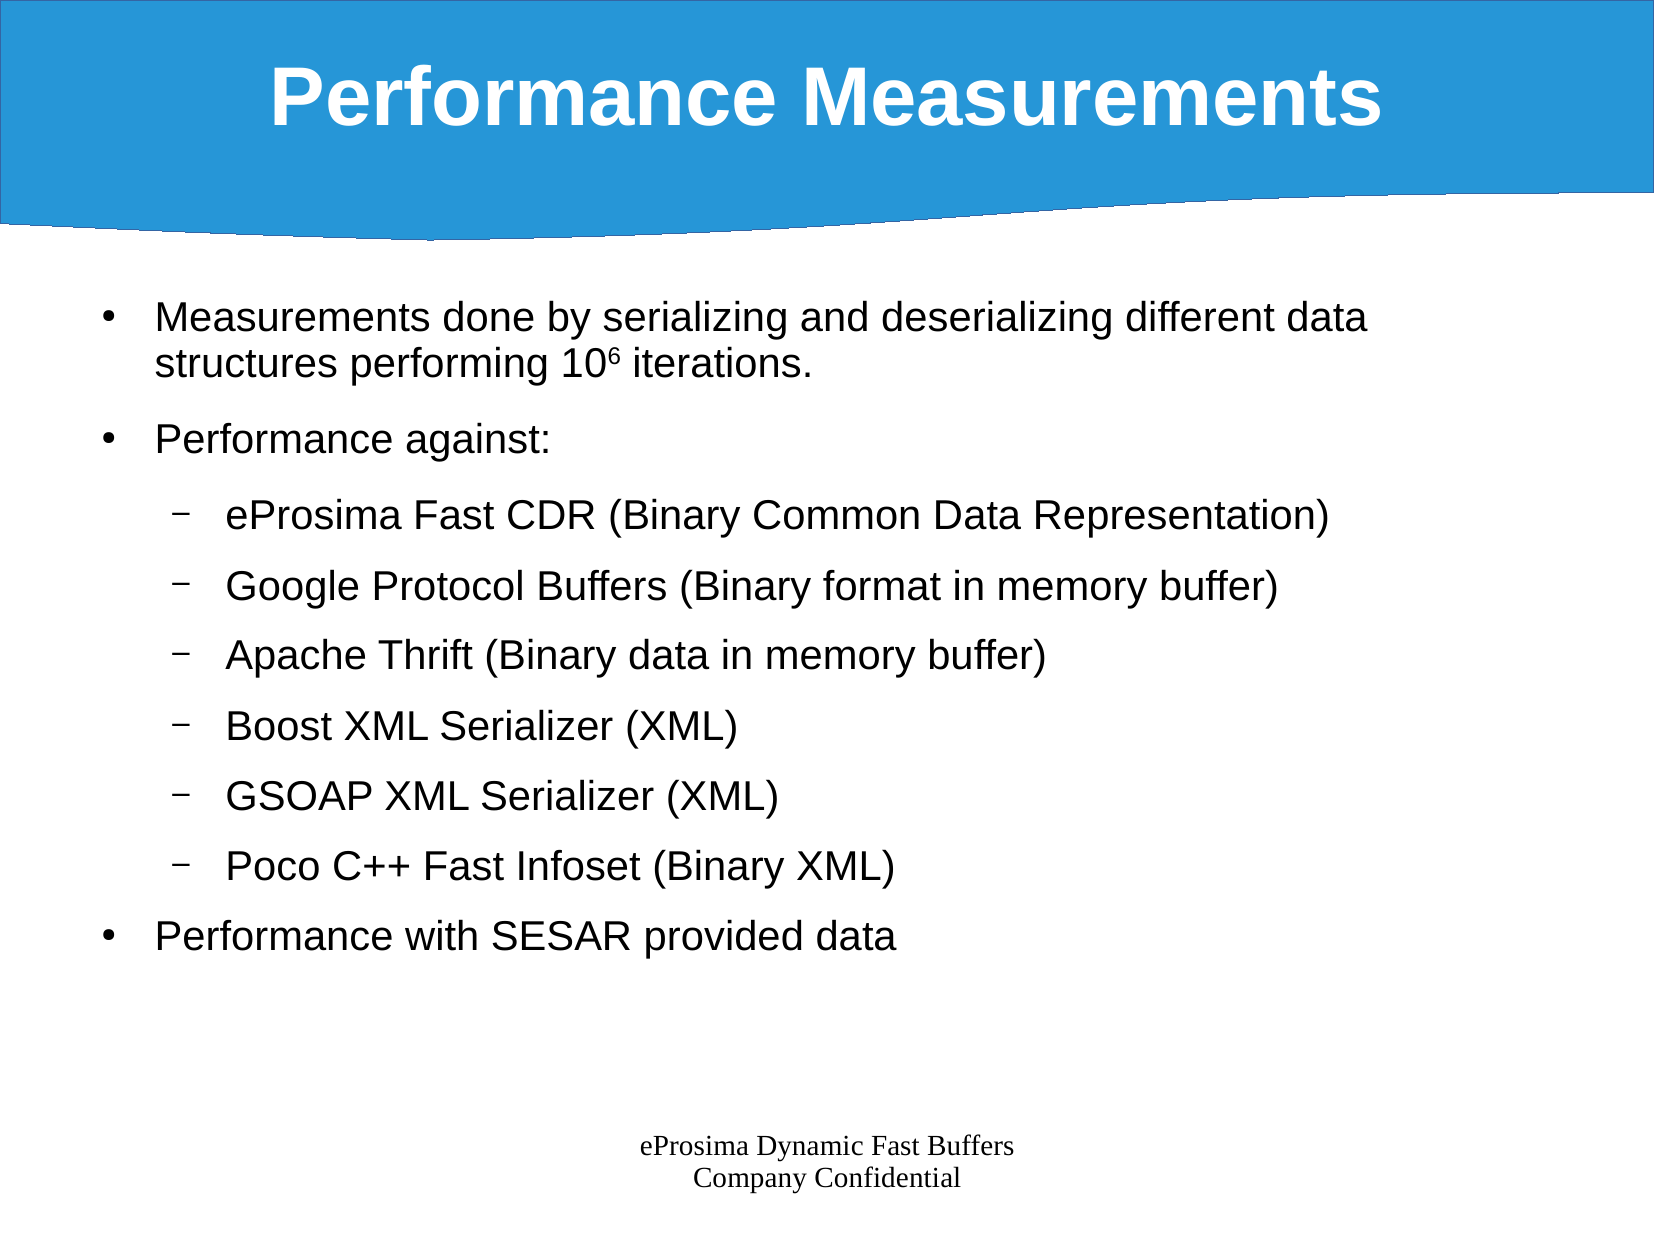

Performance Measurements
# Measurements done by serializing and deserializing different data structures performing 106 iterations.
Performance against:
eProsima Fast CDR (Binary Common Data Representation)
Google Protocol Buffers (Binary format in memory buffer)
Apache Thrift (Binary data in memory buffer)
Boost XML Serializer (XML)
GSOAP XML Serializer (XML)
Poco C++ Fast Infoset (Binary XML)
Performance with SESAR provided data
eProsima Dynamic Fast Buffers